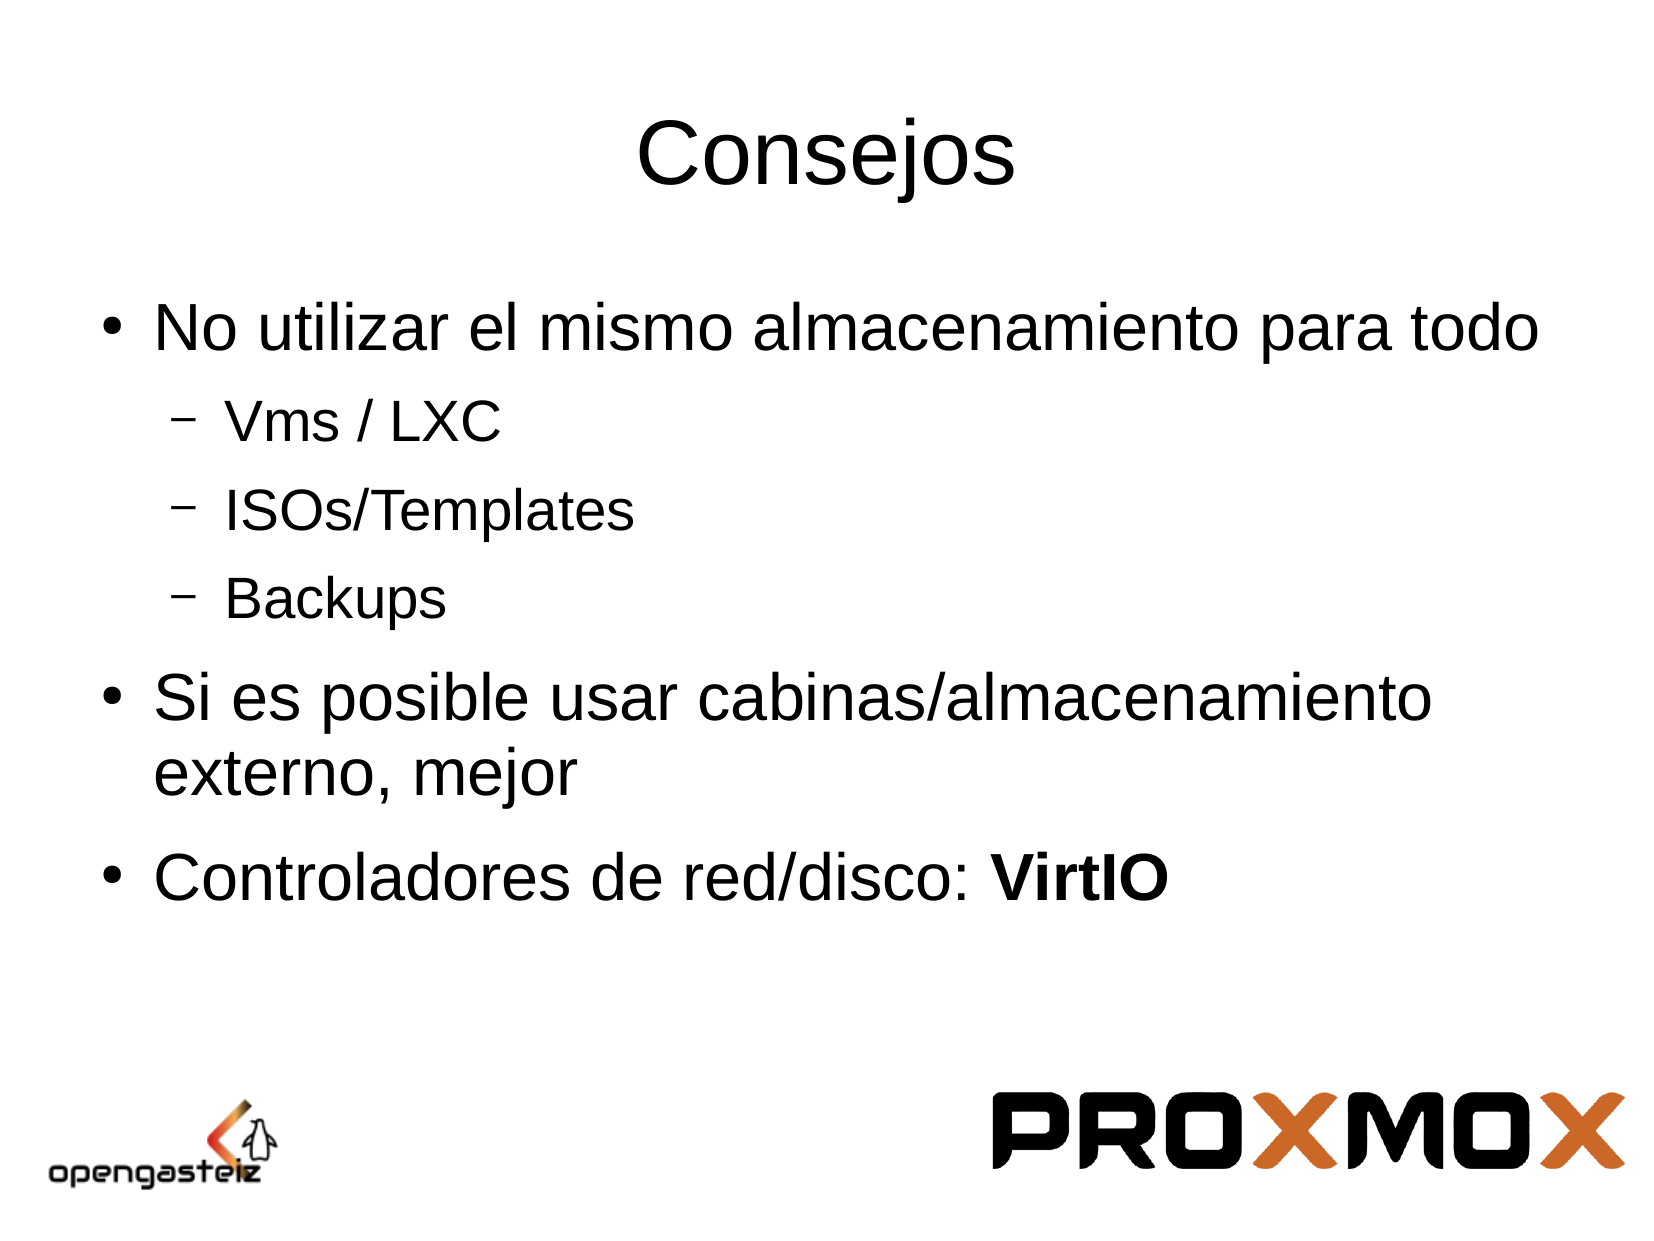

# Consejos
No utilizar el mismo almacenamiento para todo
Vms / LXC
ISOs/Templates
Backups
Si es posible usar cabinas/almacenamiento externo, mejor
Controladores de red/disco: VirtIO